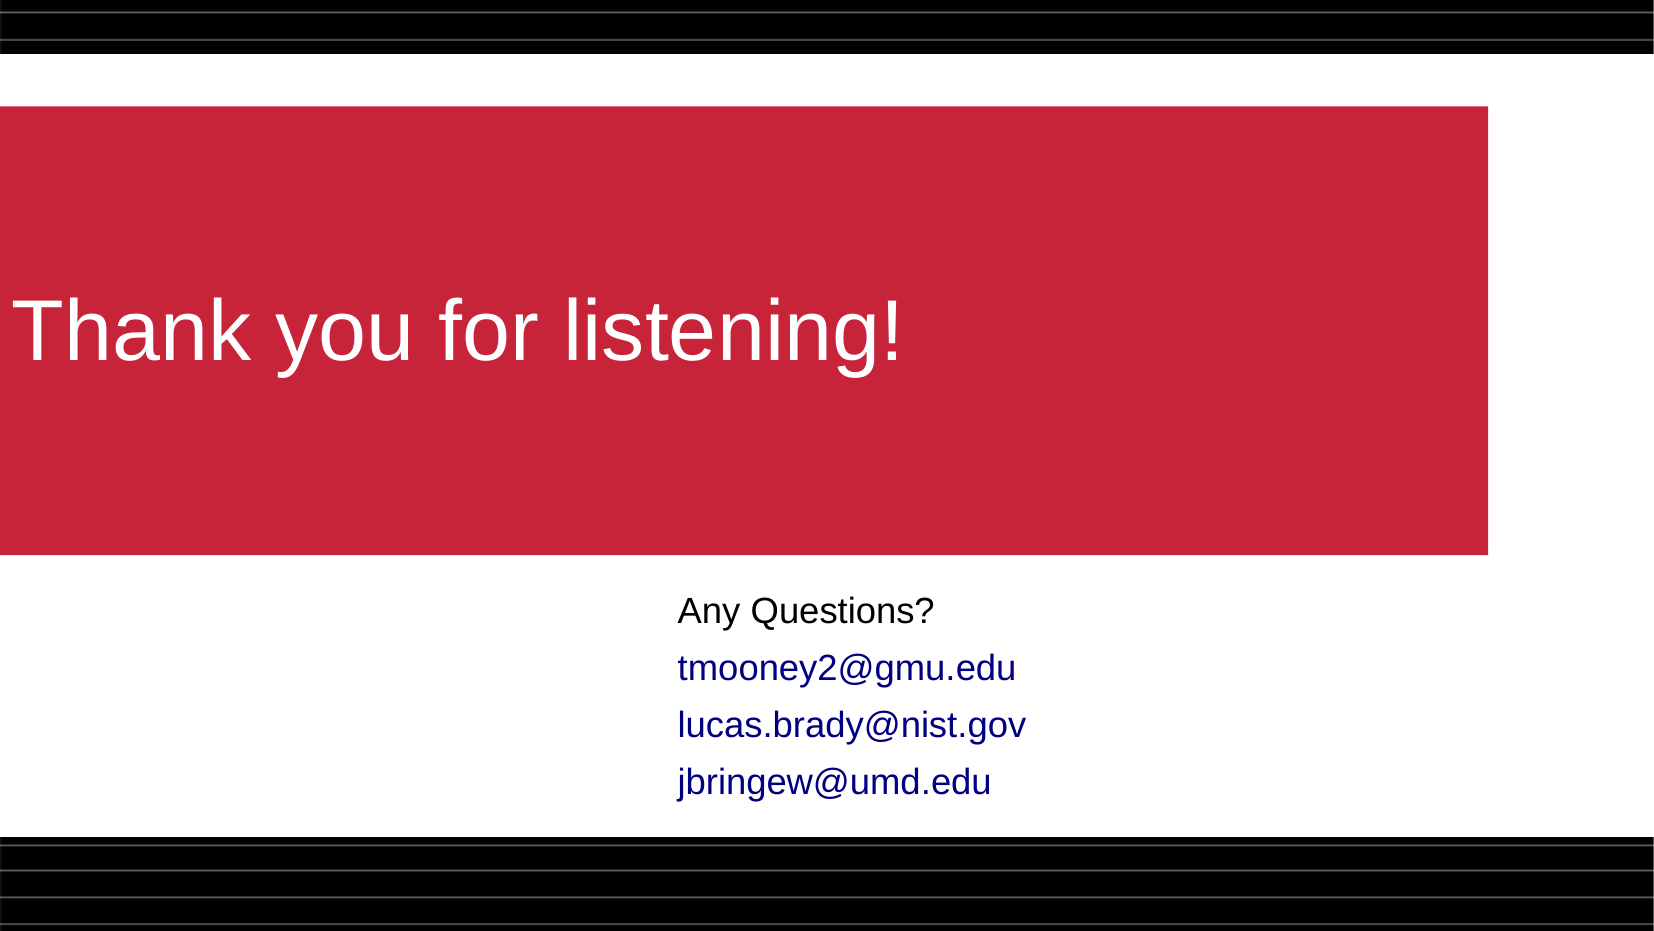

# Thank you for listening!
Any Questions?
tmooney2@gmu.edu
lucas.brady@nist.gov
jbringew@umd.edu